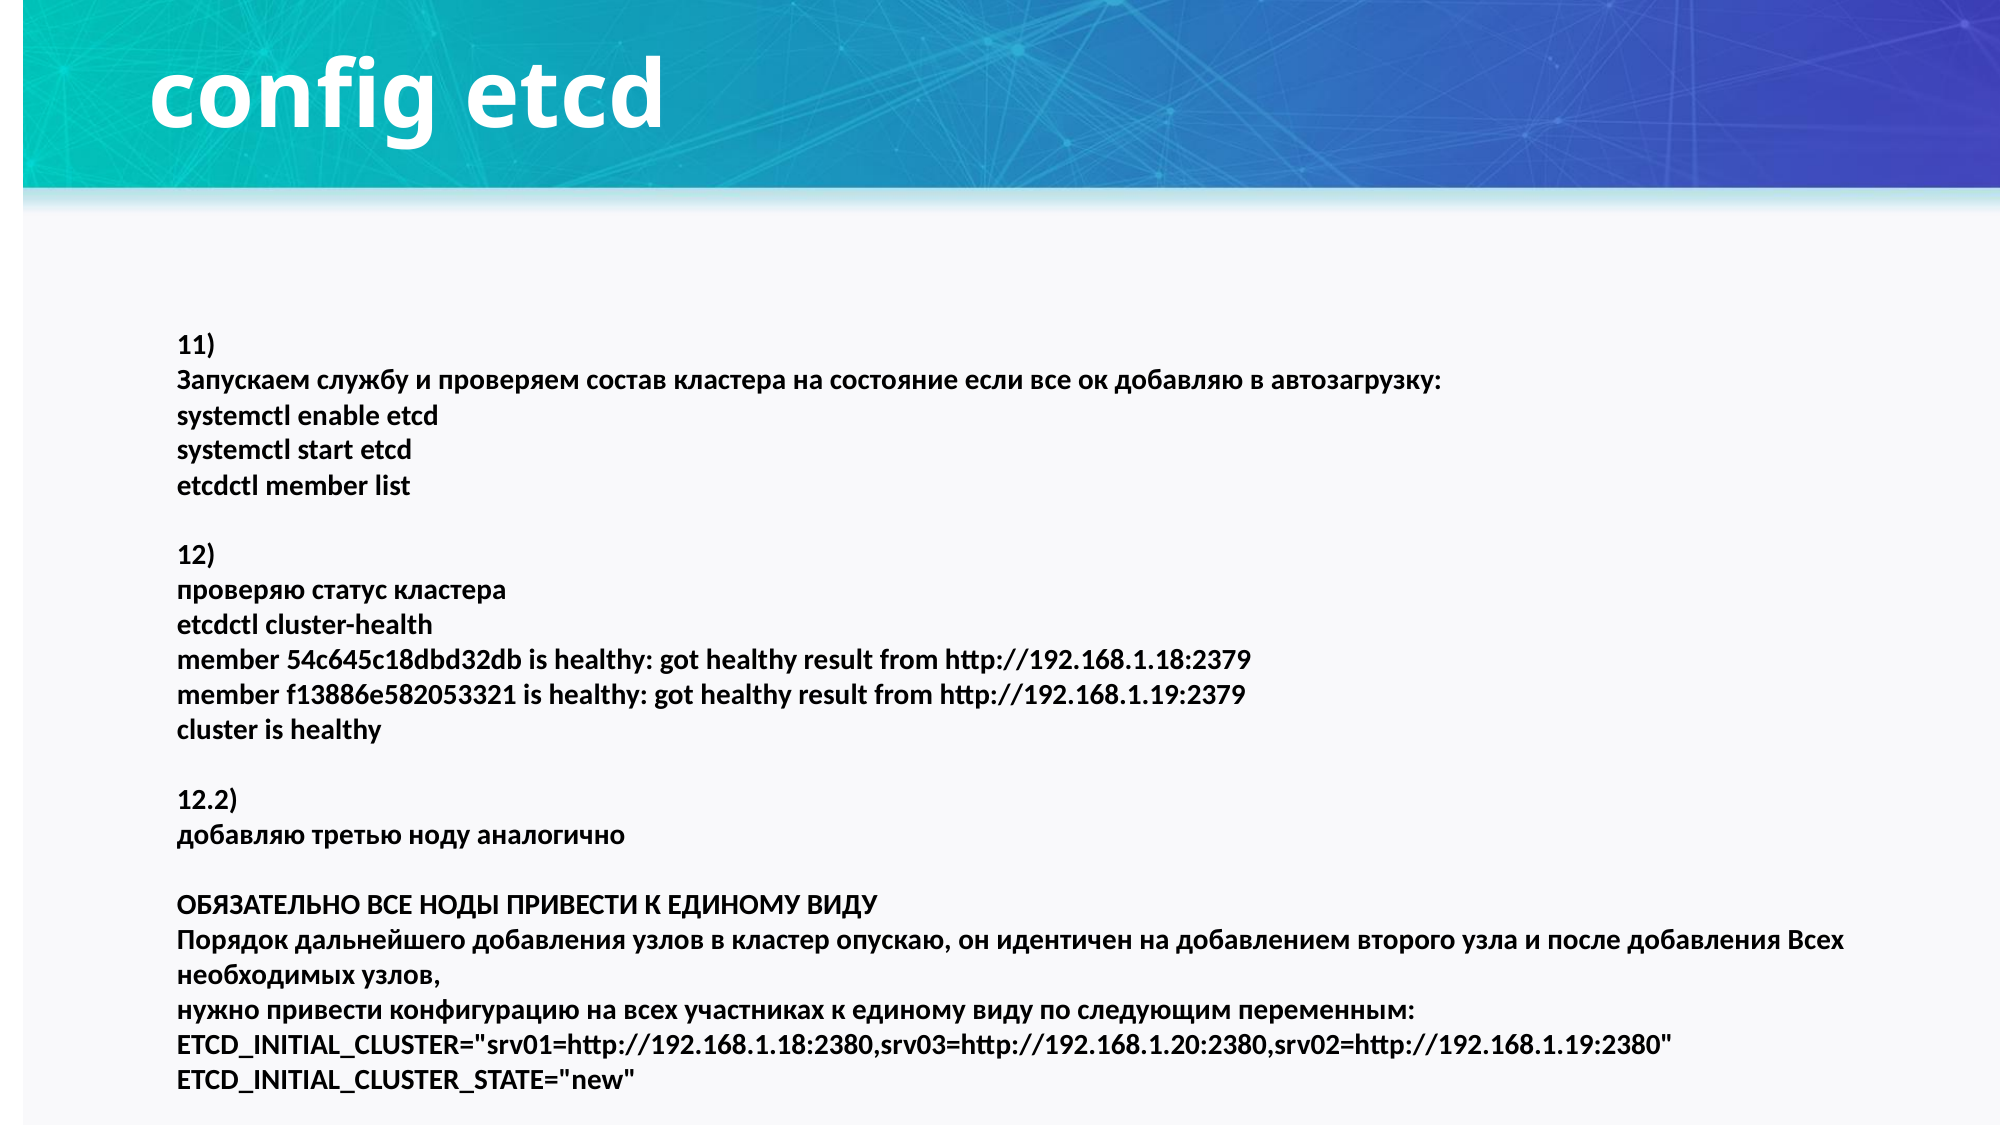

config etcd
11)
Запускаем службу и проверяем состав кластера на состояние если все ок добавляю в автозагрузку:
systemctl enable etcd
systemctl start etcd
etcdctl member list
12)
проверяю статус кластера
etcdctl cluster-health
member 54c645c18dbd32db is healthy: got healthy result from http://192.168.1.18:2379
member f13886e582053321 is healthy: got healthy result from http://192.168.1.19:2379
cluster is healthy
12.2)
добавляю третью ноду аналогично
ОБЯЗАТЕЛЬНО ВСЕ НОДЫ ПРИВЕСТИ К ЕДИНОМУ ВИДУ
Порядок дальнейшего добавления узлов в кластер опускаю, он идентичен на добавлением второго узла и после добавления Всех необходимых узлов,
нужно привести конфигурацию на всех участниках к единому виду по следующим переменным:
ETCD_INITIAL_CLUSTER="srv01=http://192.168.1.18:2380,srv03=http://192.168.1.20:2380,srv02=http://192.168.1.19:2380"
ETCD_INITIAL_CLUSTER_STATE="new"